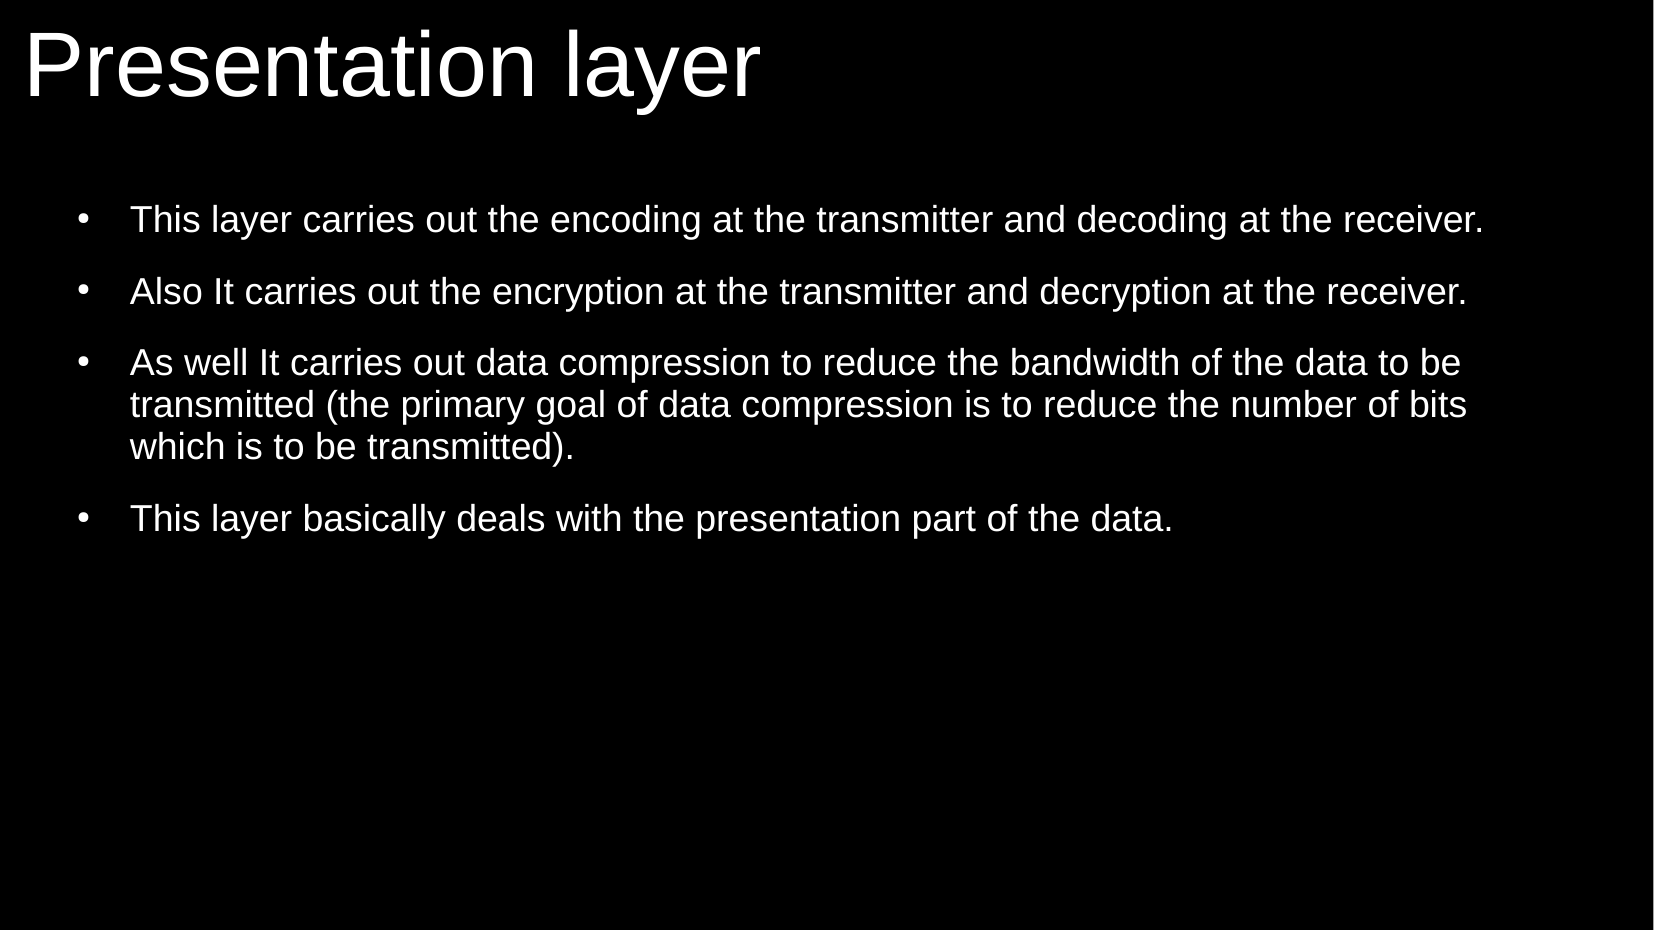

# Presentation layer
This layer carries out the encoding at the transmitter and decoding at the receiver.
Also It carries out the encryption at the transmitter and decryption at the receiver.
As well It carries out data compression to reduce the bandwidth of the data to be transmitted (the primary goal of data compression is to reduce the number of bits which is to be transmitted).
This layer basically deals with the presentation part of the data.
39